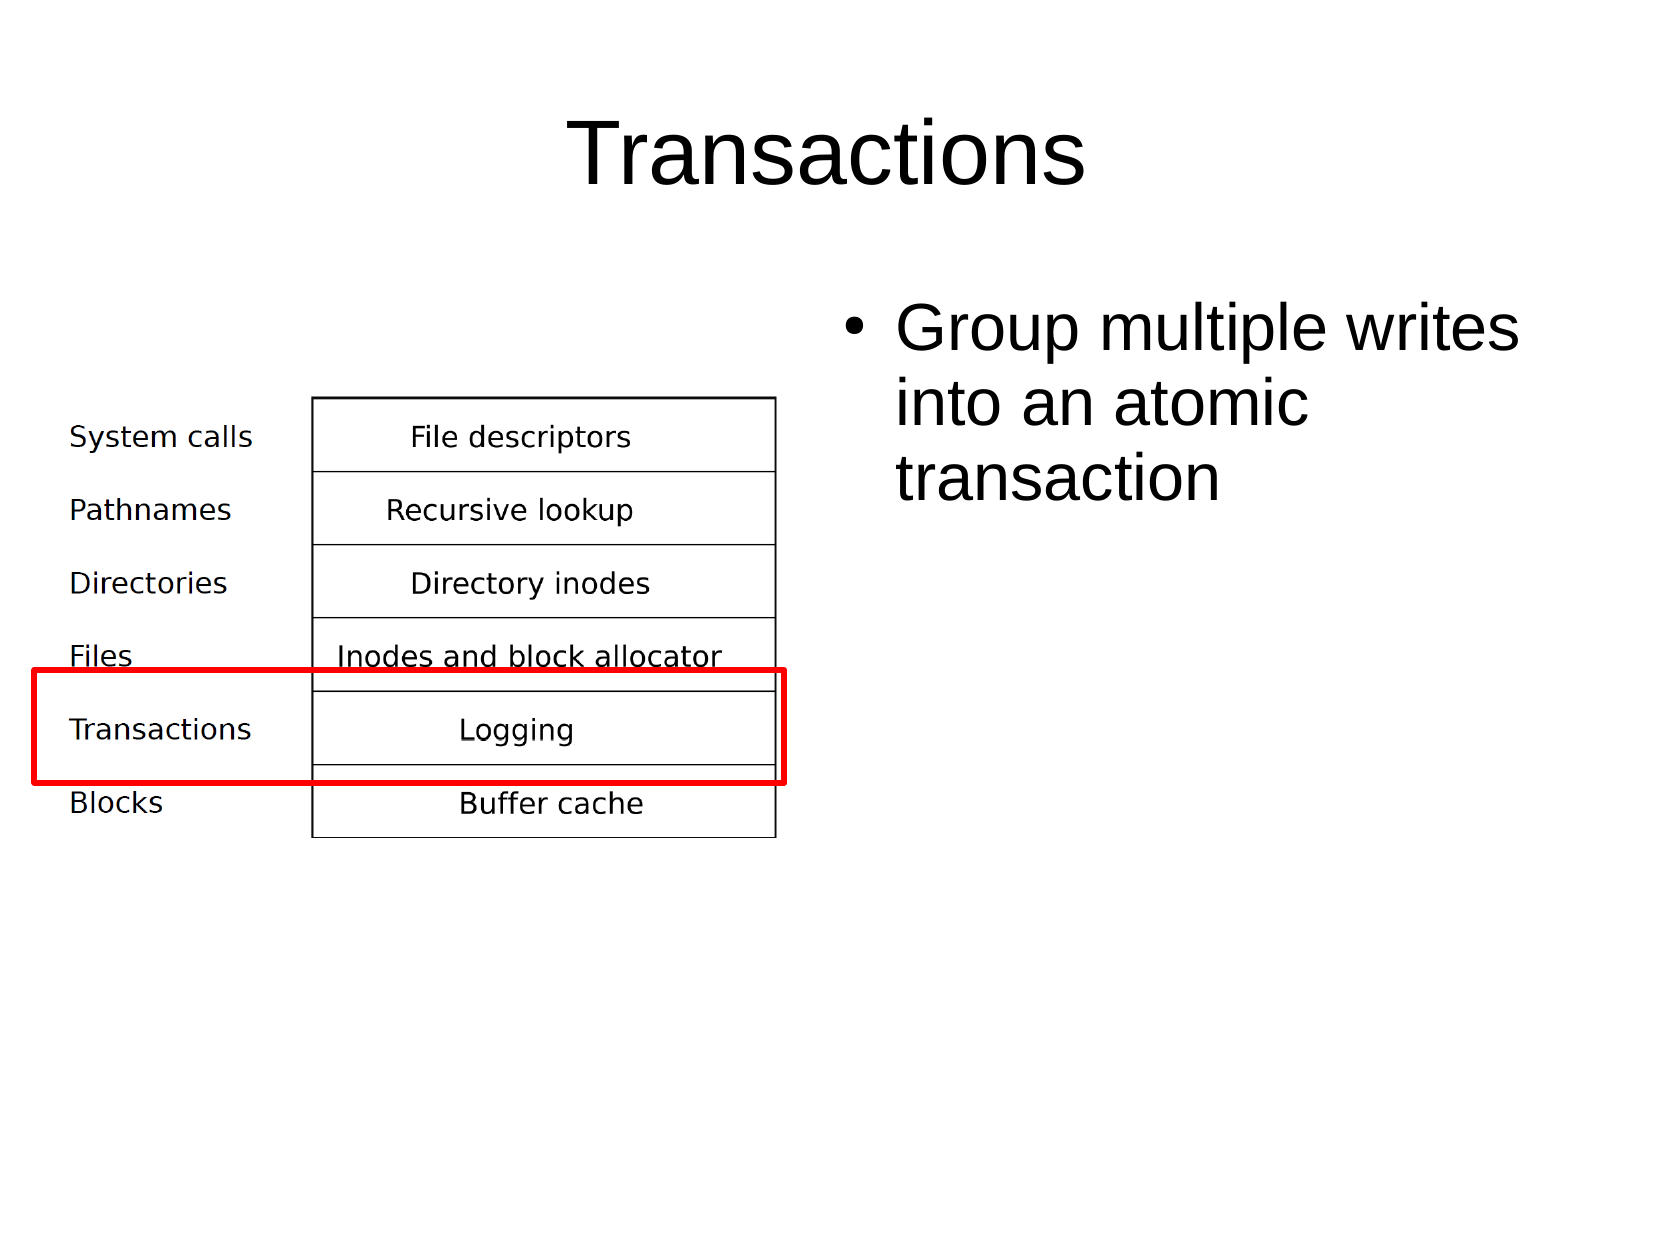

# Transactions
Group multiple writes into an atomic transaction